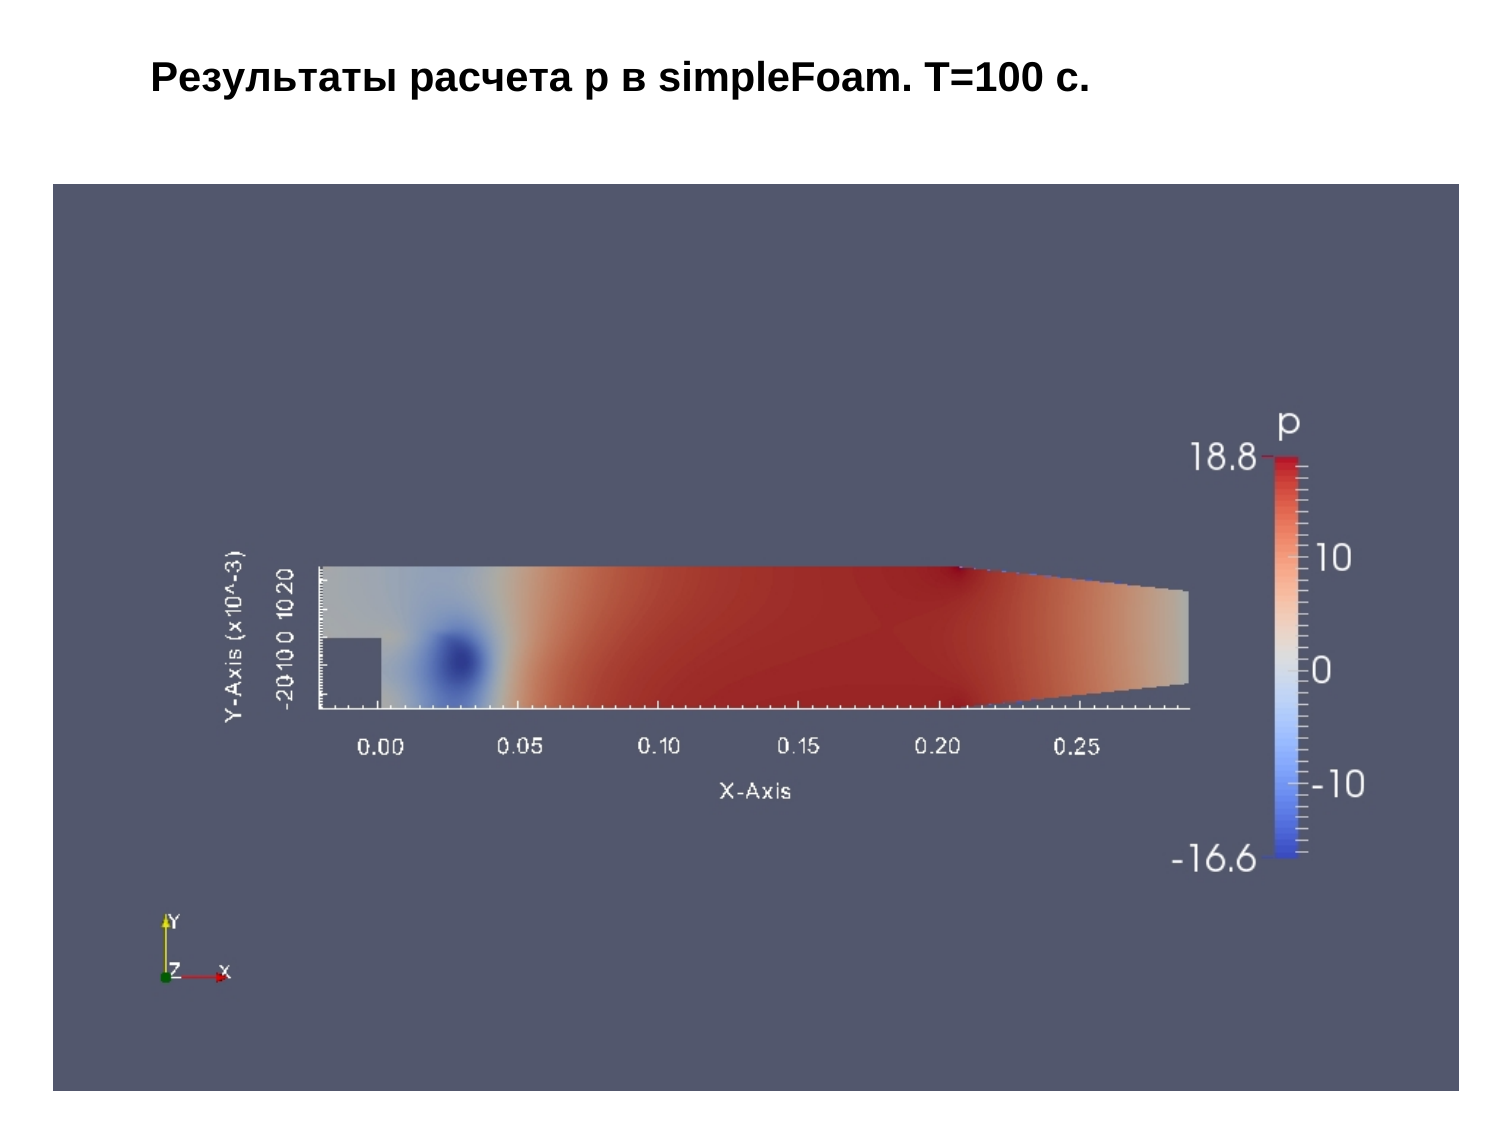

Результаты расчета p в simpleFoam. T=100 с.